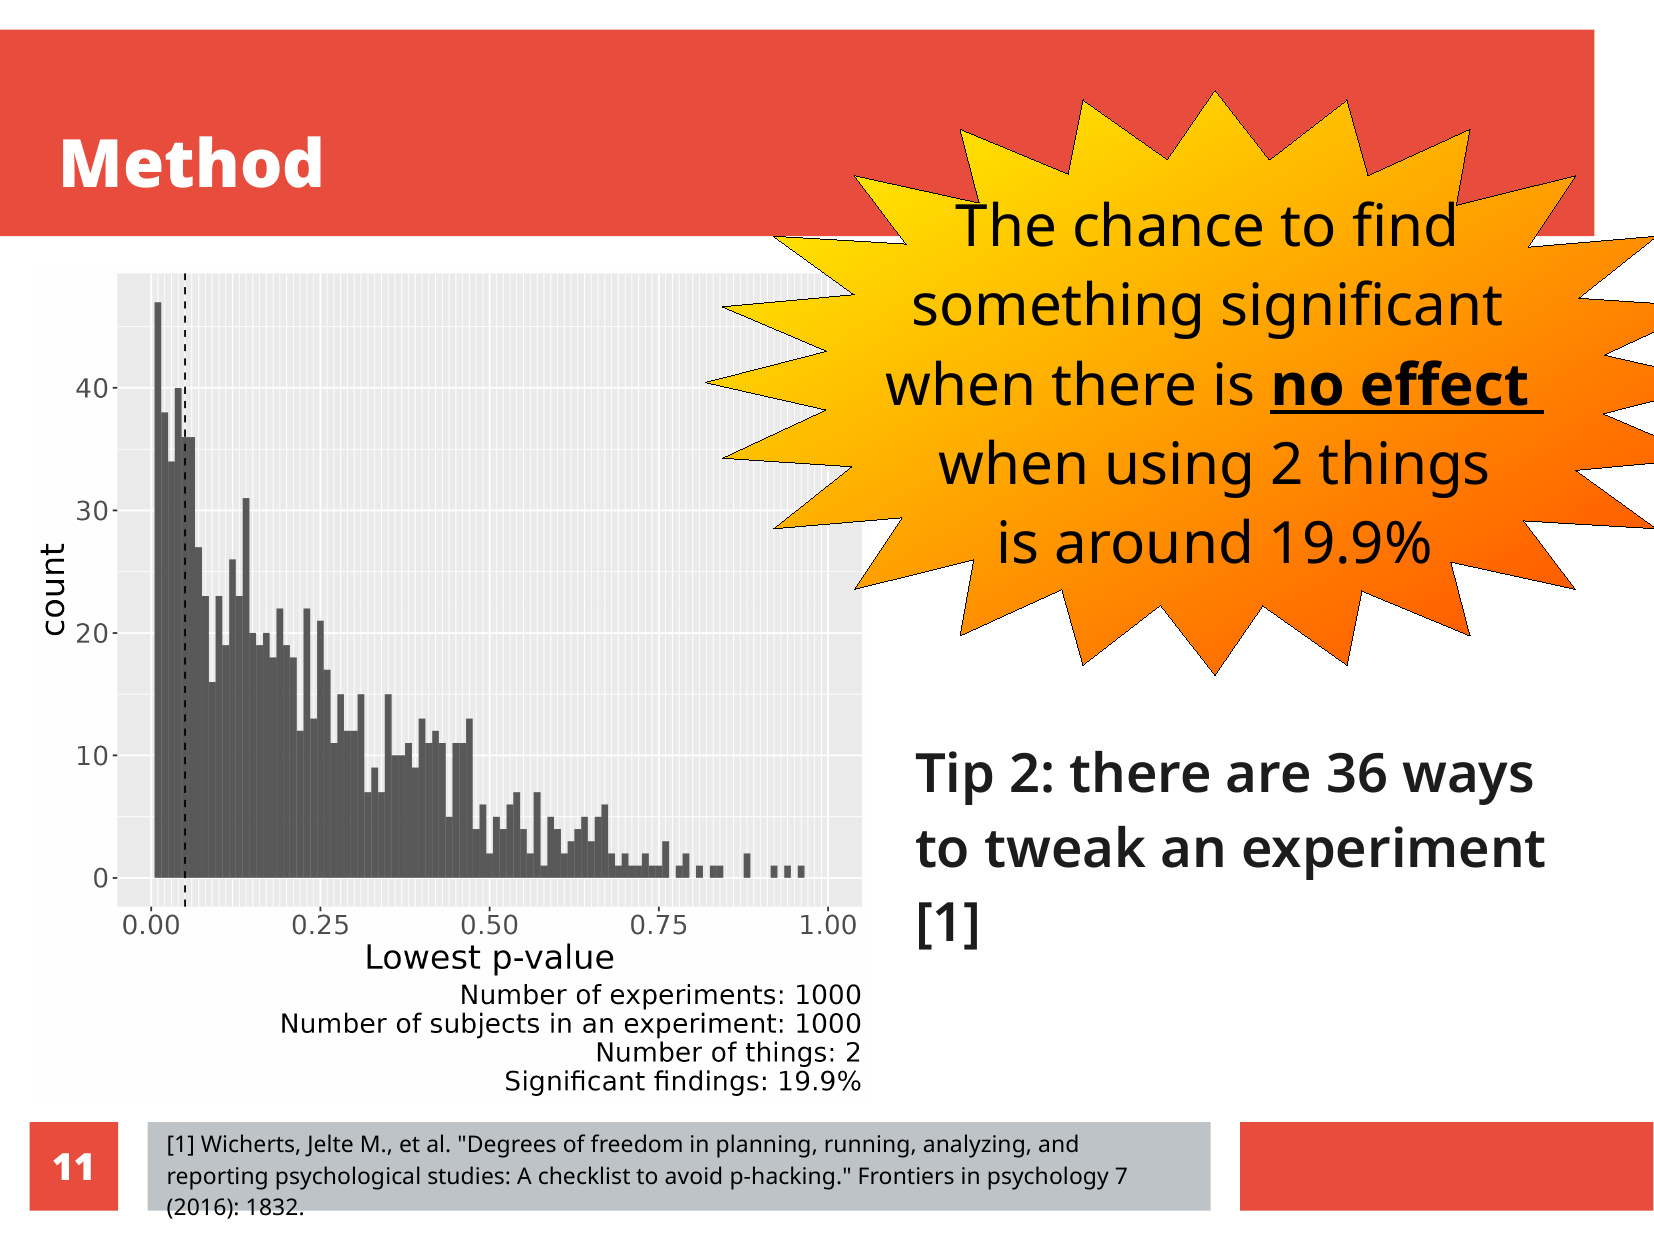

# Method
The chance to find
something significant
when there is no effect
when using 2 things
is around 19.9%
Tip 2: there are 36 ways to tweak an experiment [1]
[1] Wicherts, Jelte M., et al. "Degrees of freedom in planning, running, analyzing, and reporting psychological studies: A checklist to avoid p-hacking." Frontiers in psychology 7 (2016): 1832.
11